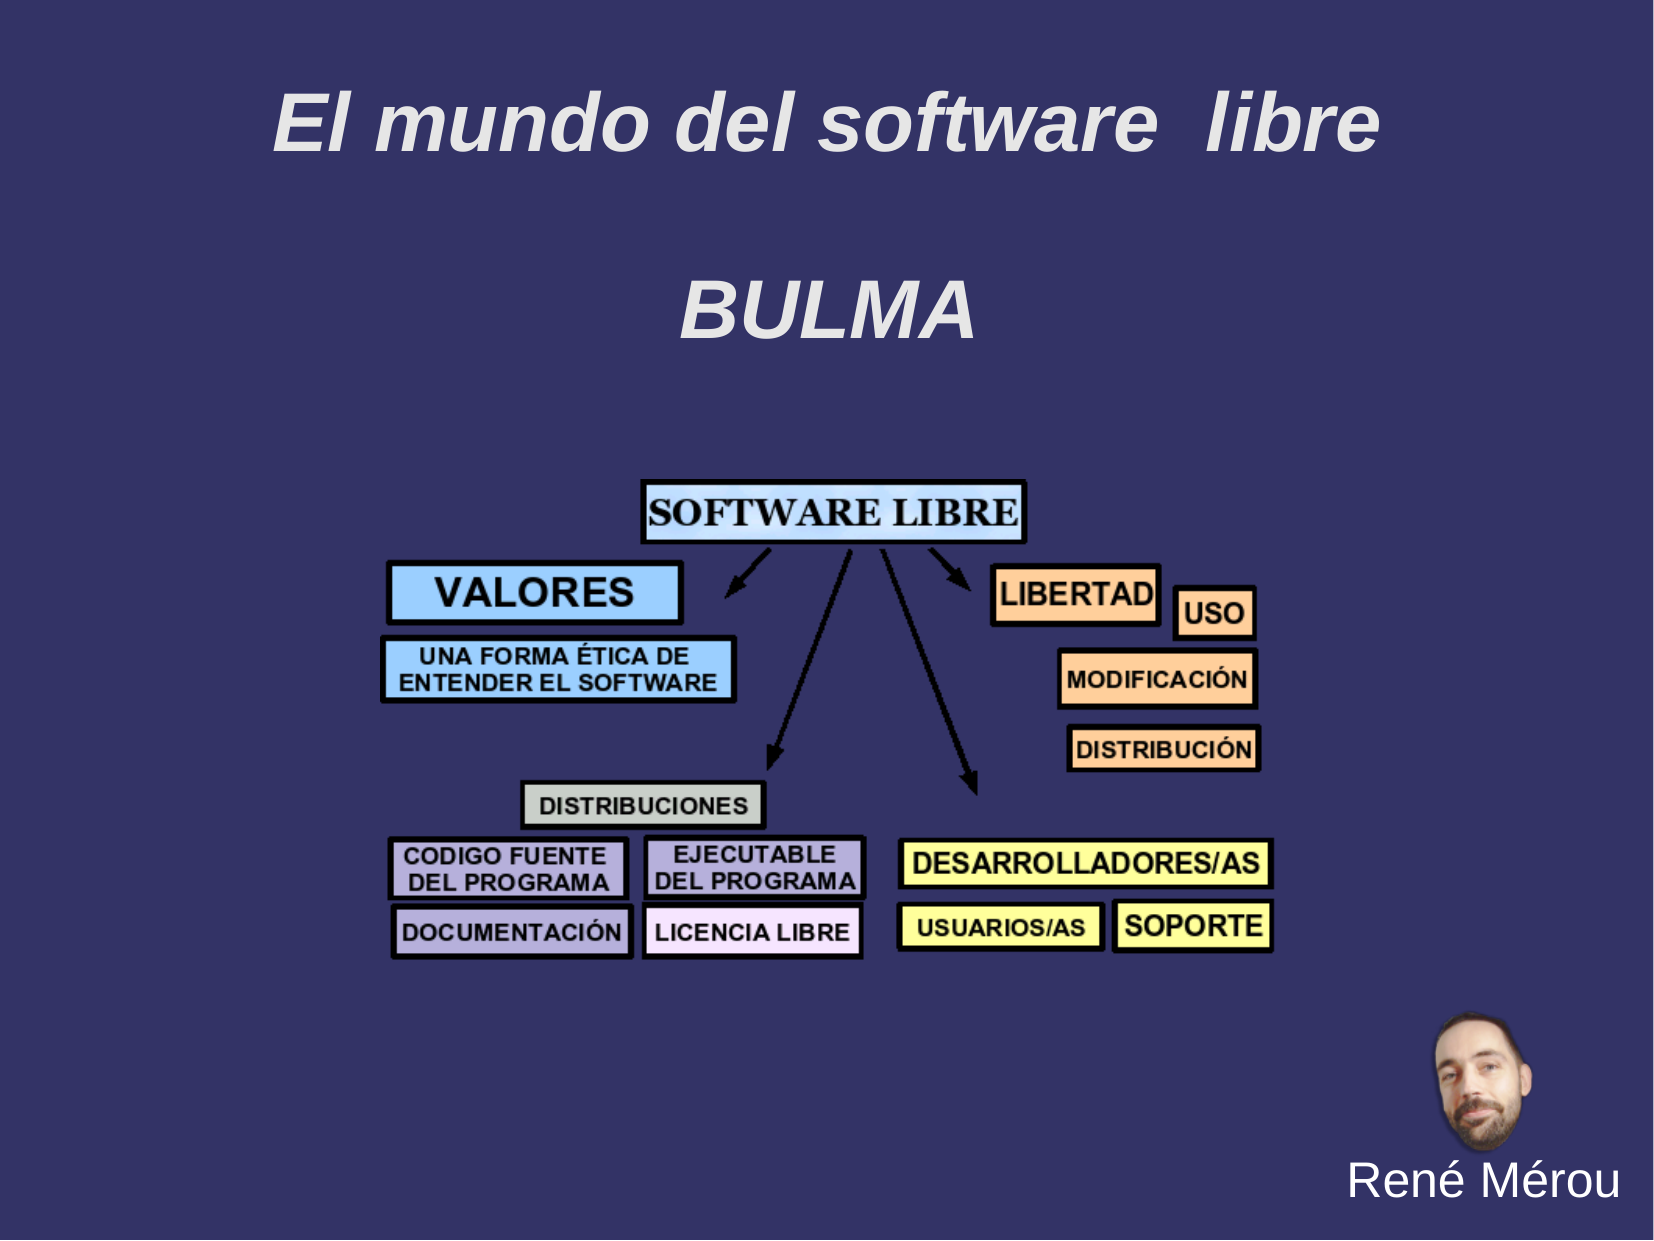

# El mundo del software libre
BULMA
René Mérou